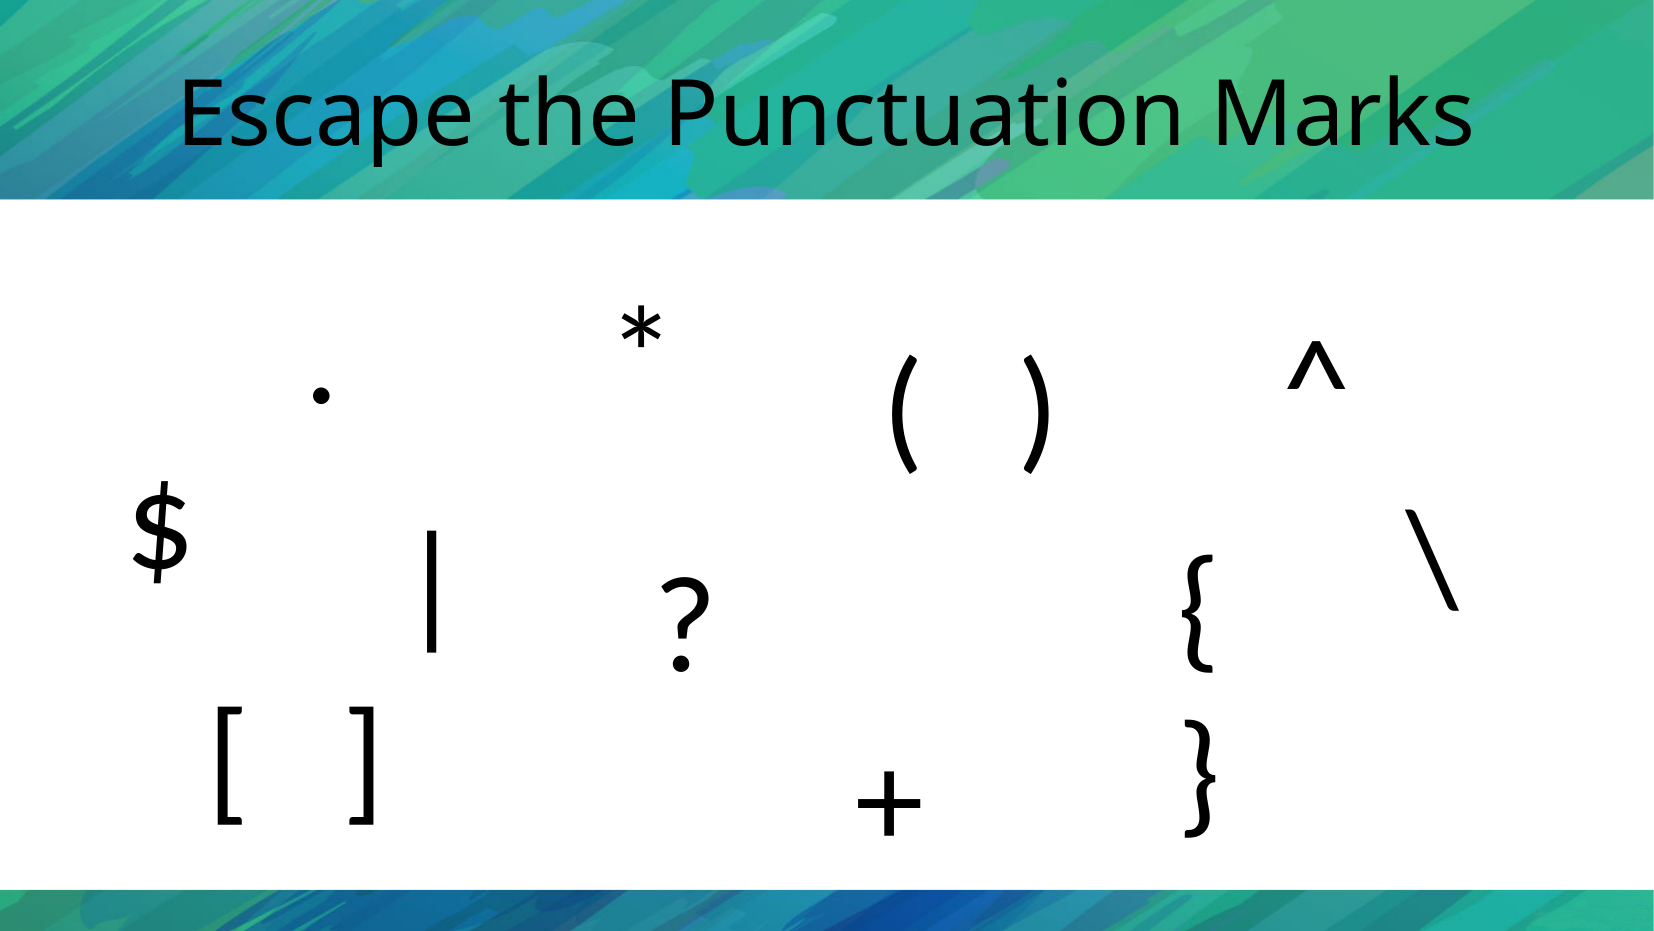

# Escape the Punctuation Marks
.
*
^
( )
$
\
|
{ }
?
[ ]
+